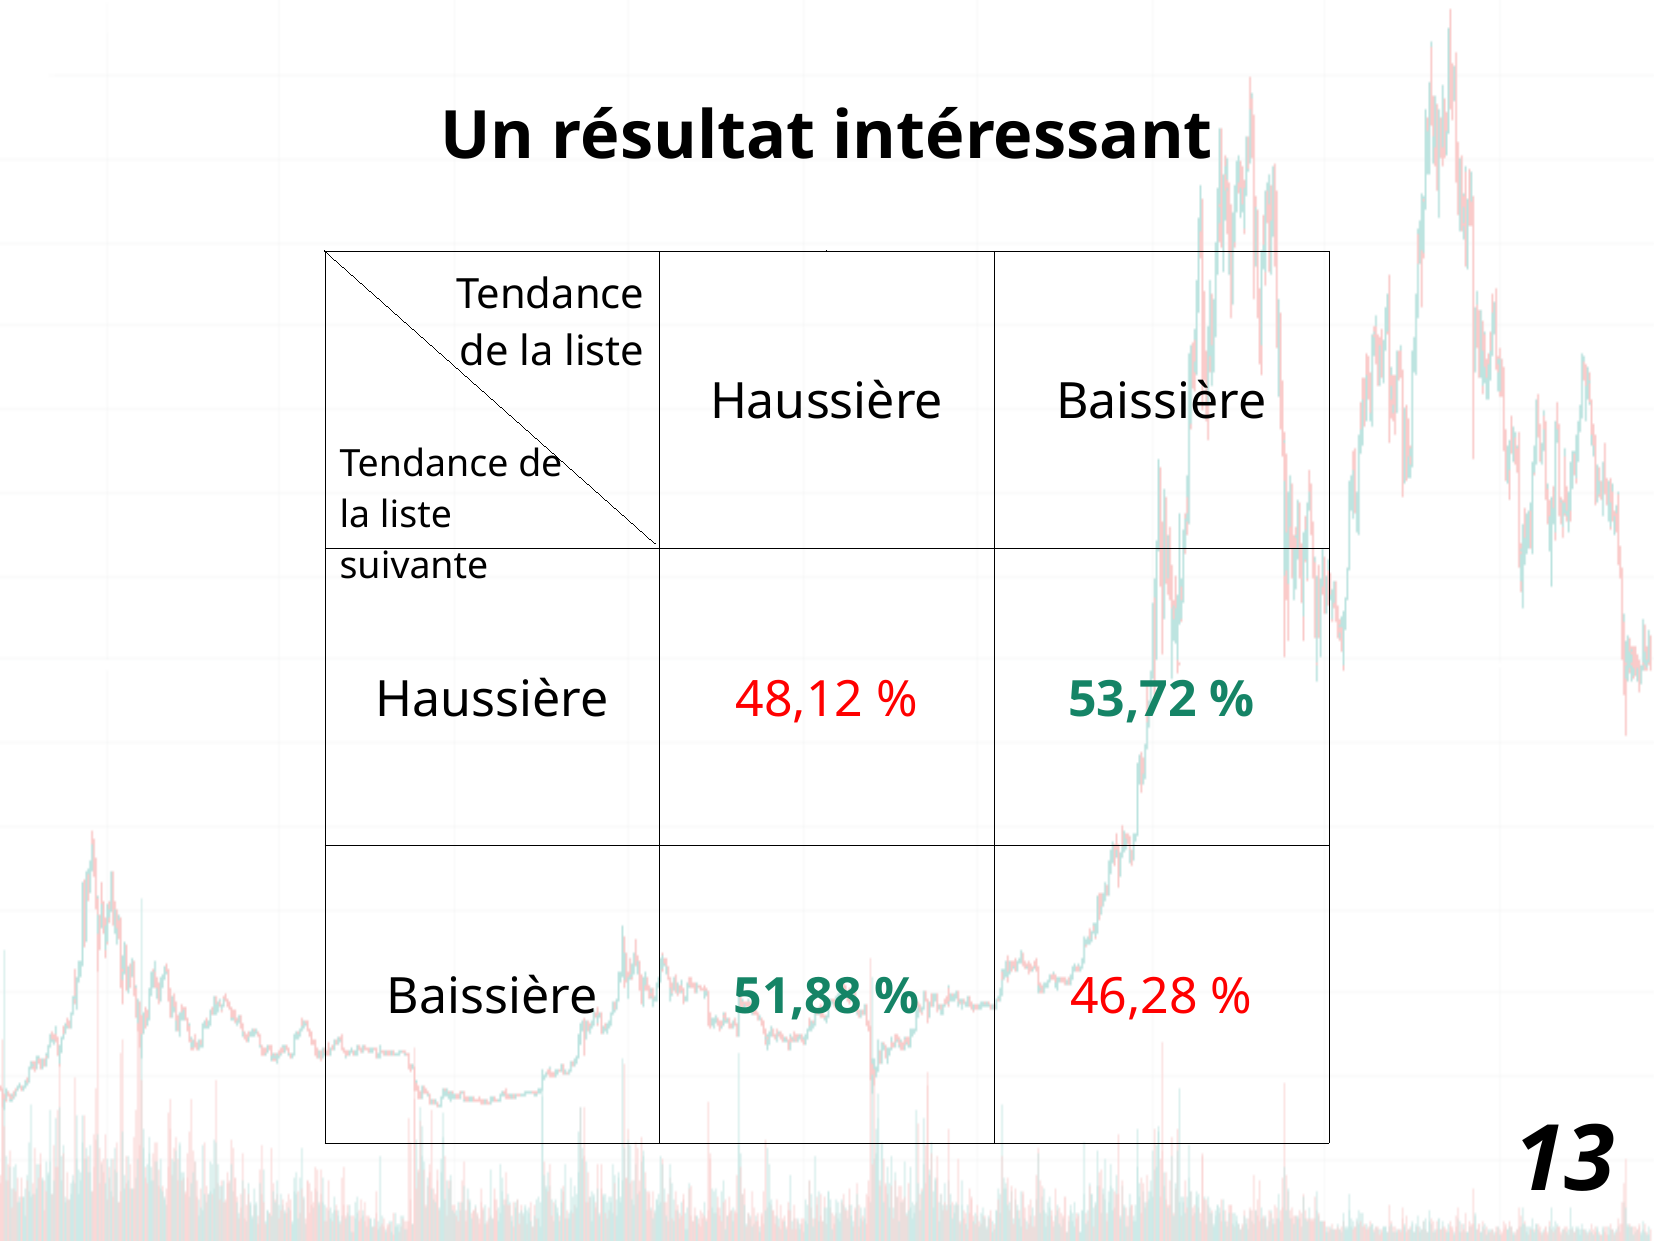

# Un résultat intéressant
| | Haussière | Baissière |
| --- | --- | --- |
| Haussière | 48,12 % | 53,72 % |
| Baissière | 51,88 % | 46,28 % |
Tendance de la liste
Tendance de
la liste suivante
13